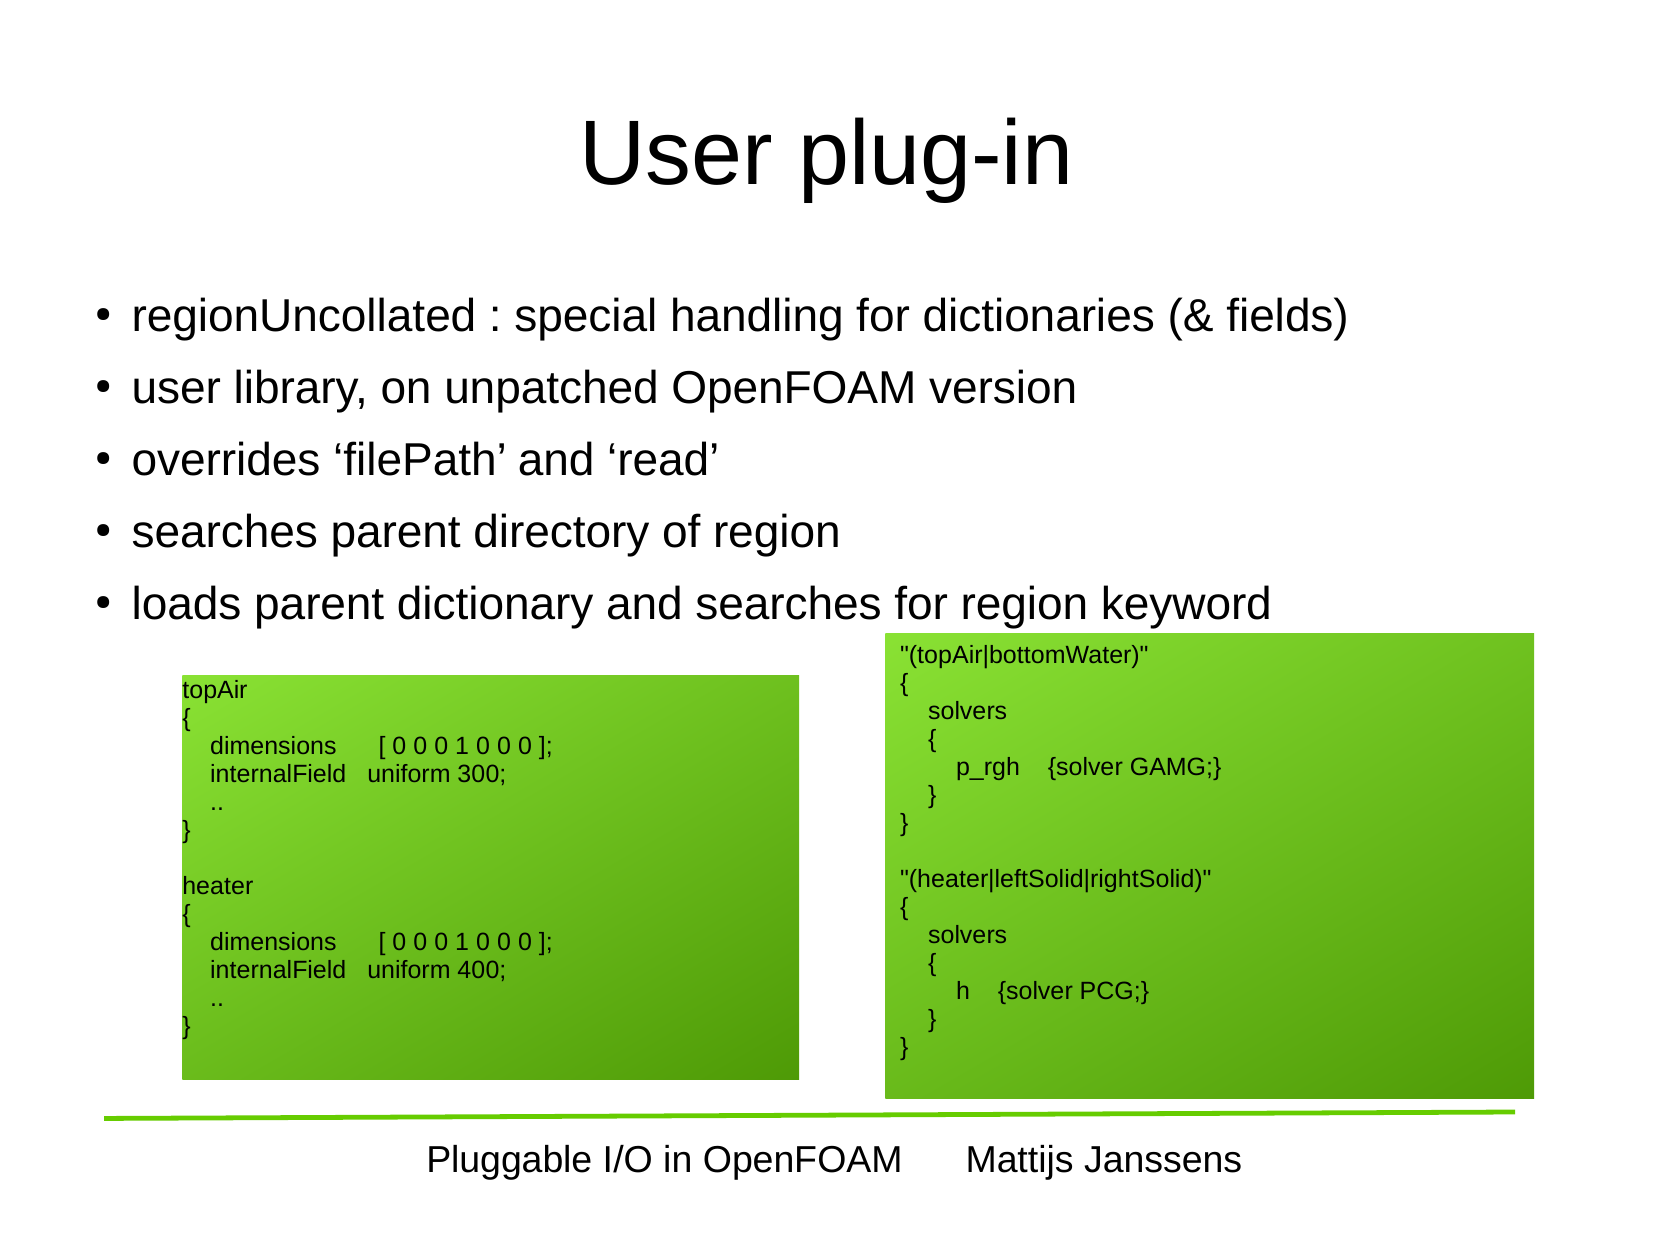

# User plug-in
regionUncollated : special handling for dictionaries (& fields)
user library, on unpatched OpenFOAM version
overrides ‘filePath’ and ‘read’
searches parent directory of region
loads parent dictionary and searches for region keyword
"(topAir|bottomWater)"
{
 solvers
 {
 p_rgh {solver GAMG;}
 }
}
"(heater|leftSolid|rightSolid)"
{
 solvers
 {
 h {solver PCG;}
 }
}
topAir
{
 dimensions [ 0 0 0 1 0 0 0 ];
 internalField uniform 300;
 ..
}
heater
{
 dimensions [ 0 0 0 1 0 0 0 ];
 internalField uniform 400;
 ..
}